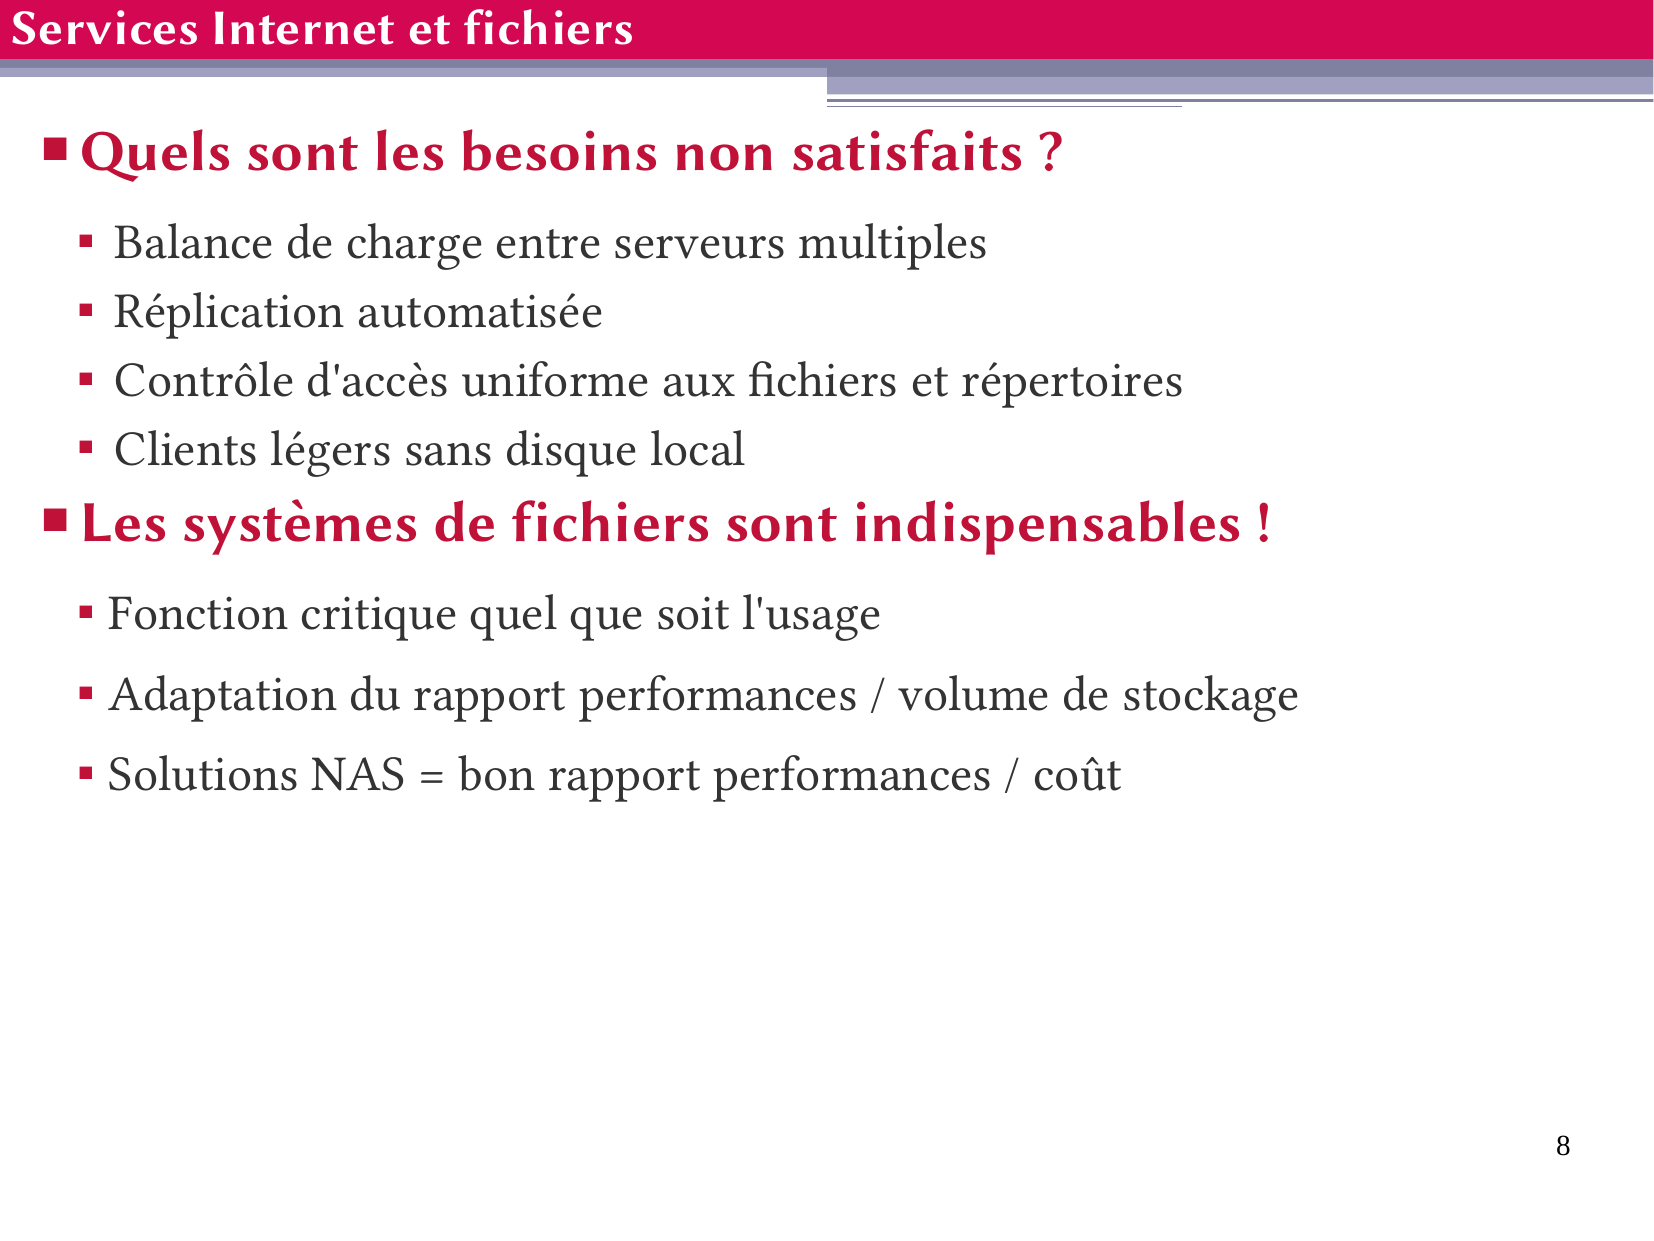

# Services Internet et fichiers
Quels sont les besoins non satisfaits ?
Balance de charge entre serveurs multiples
Réplication automatisée
Contrôle d'accès uniforme aux fichiers et répertoires
Clients légers sans disque local
Les systèmes de fichiers sont indispensables !
Fonction critique quel que soit l'usage
Adaptation du rapport performances / volume de stockage
Solutions NAS = bon rapport performances / coût
8